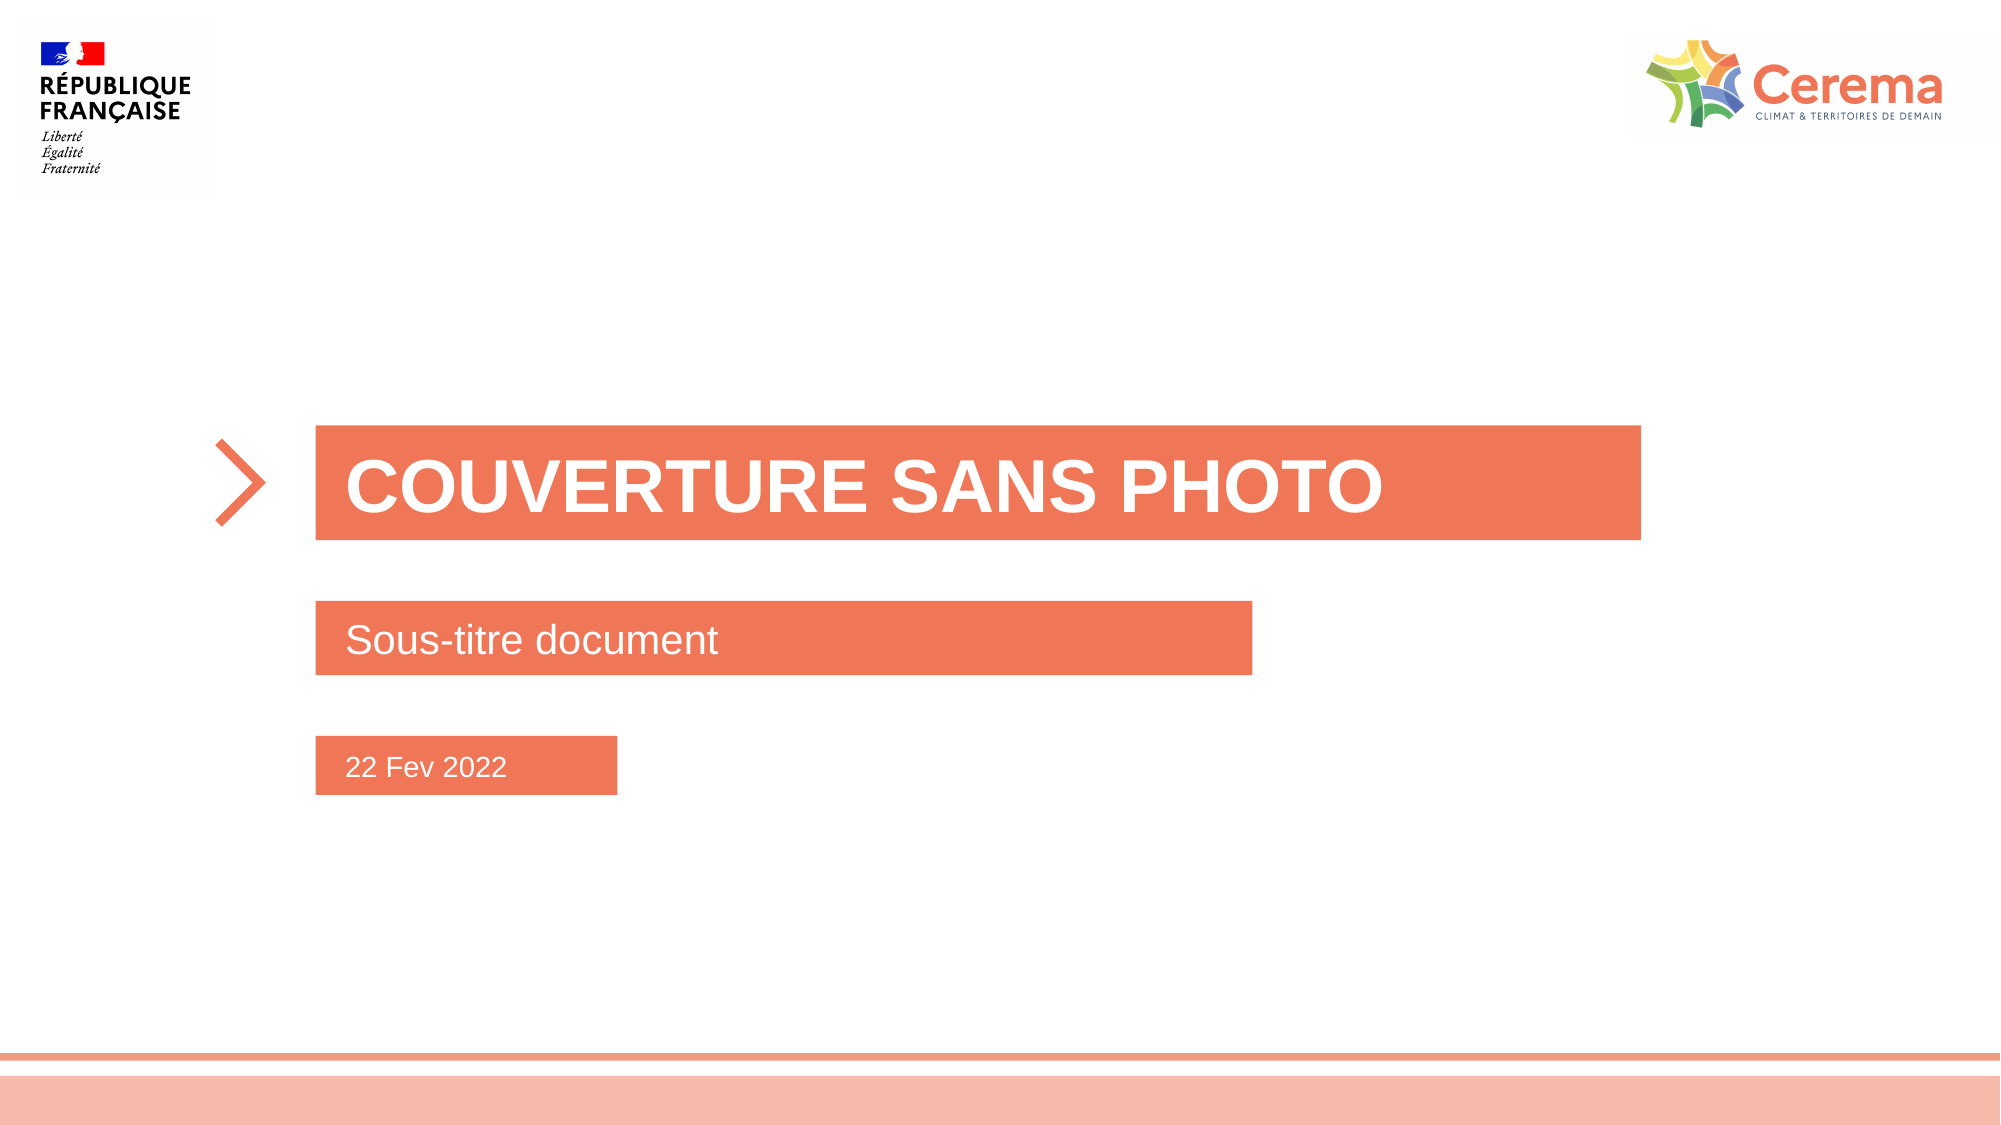

# Couverture sans photo
Sous-titre document
22 Fev 2022